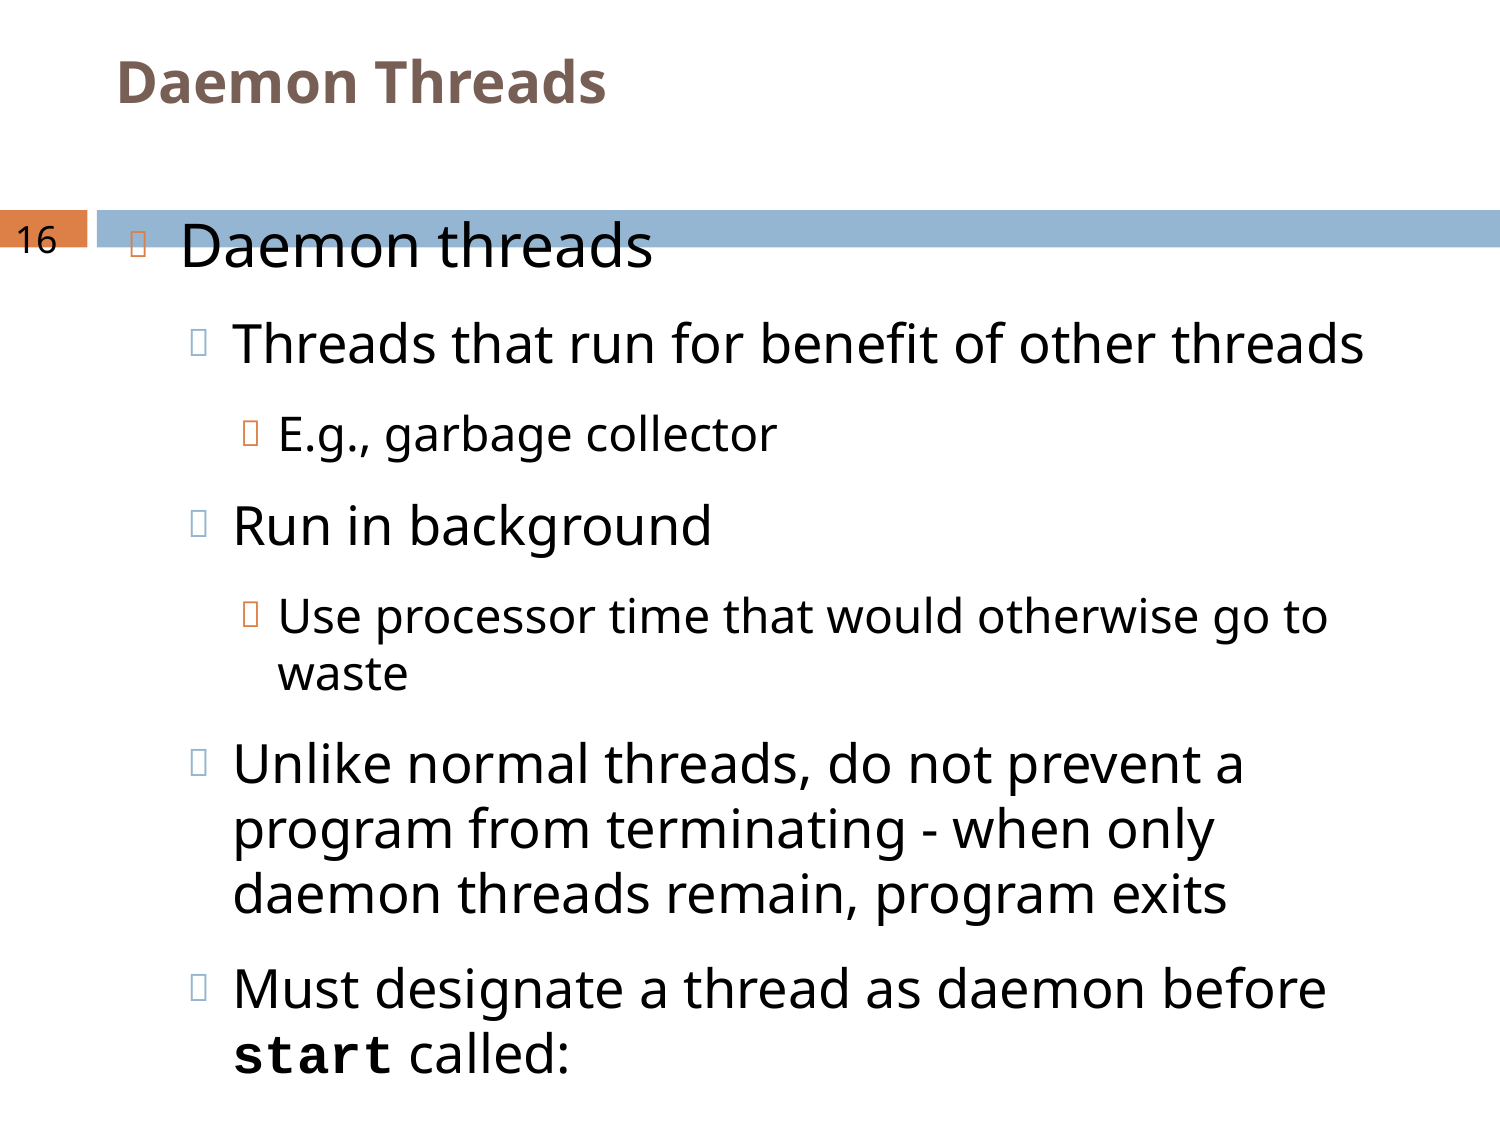

# Daemon Threads
Daemon threads
Threads that run for benefit of other threads
E.g., garbage collector
Run in background
Use processor time that would otherwise go to waste
Unlike normal threads, do not prevent a program from terminating - when only daemon threads remain, program exits
Must designate a thread as daemon before start called:
void setDaemon( true );
Method boolean isDaemon()
Returns true if thread is a daemon thread